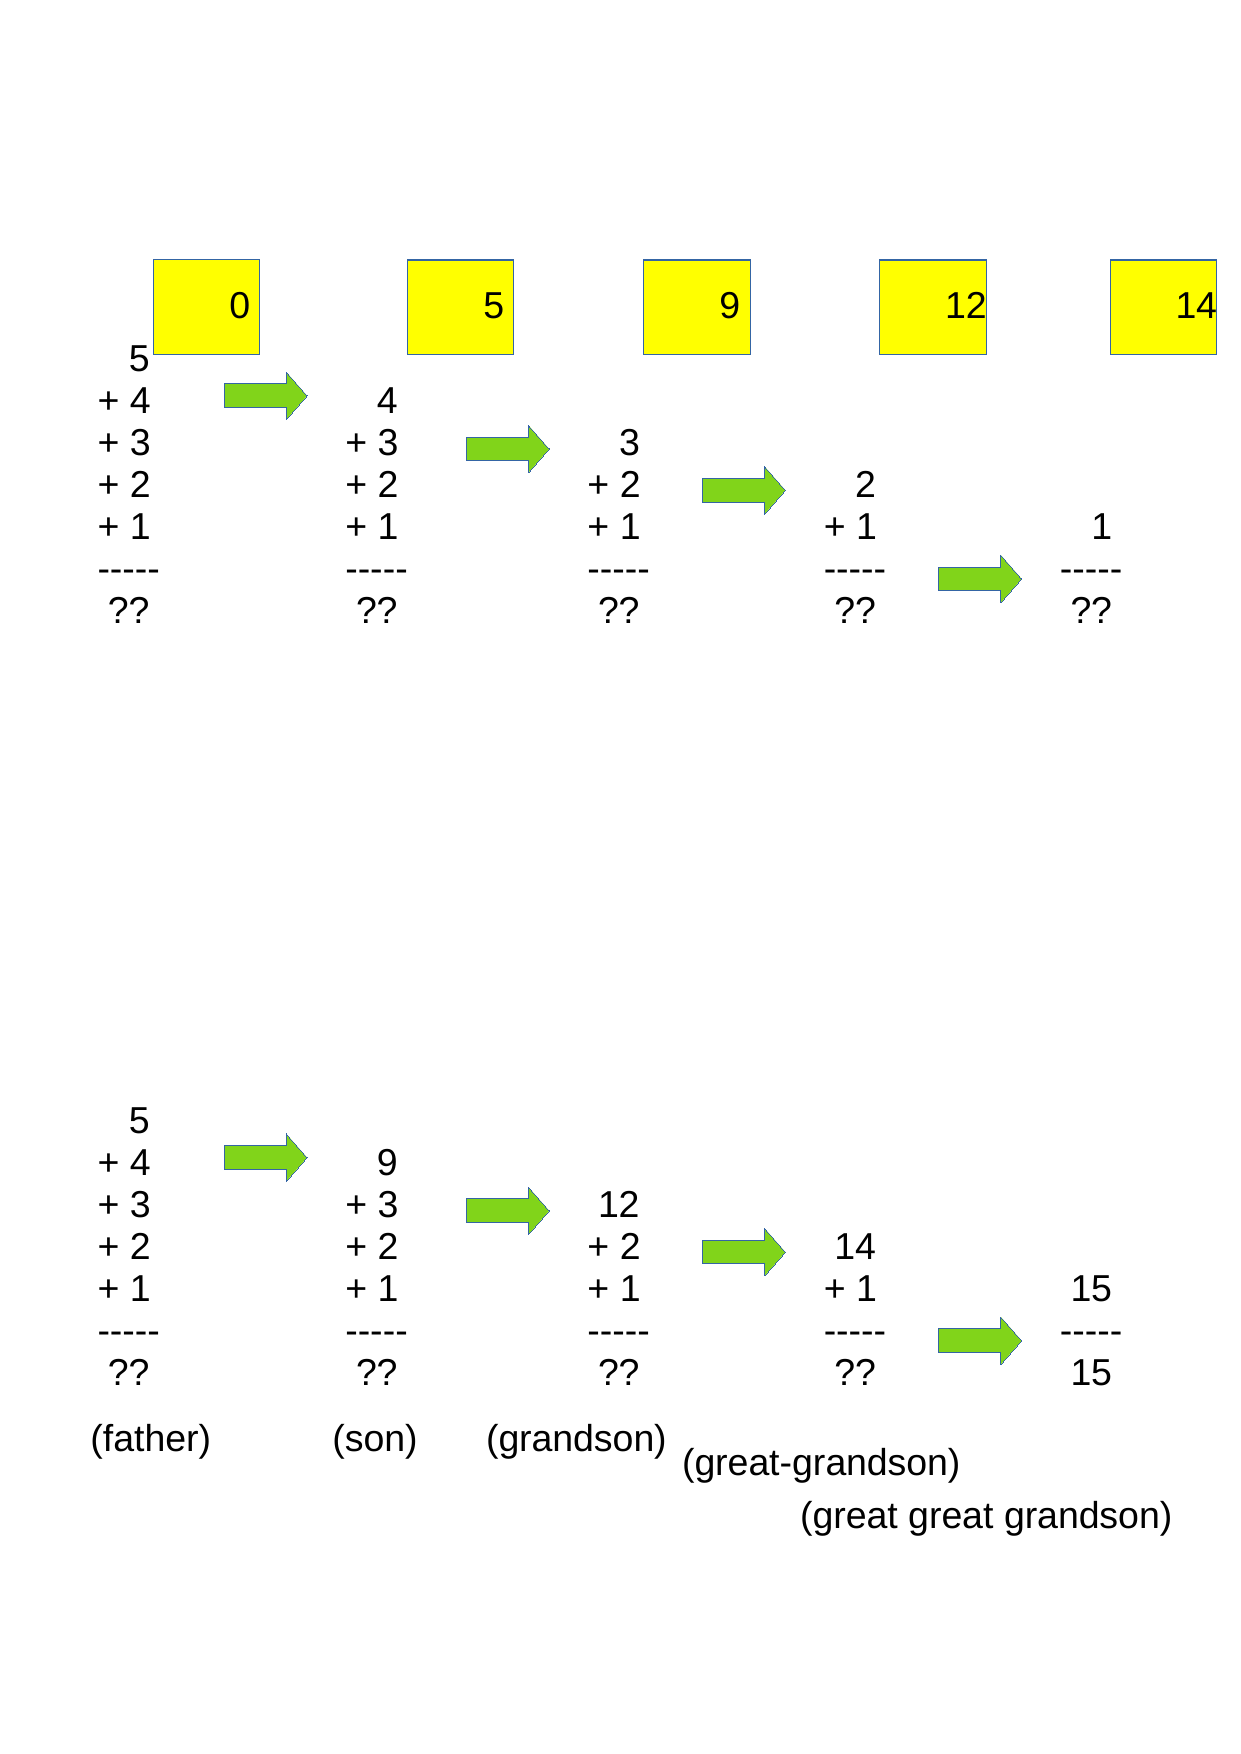

0
 0
 0
 0
 0
 0
 5
 9
 12
 14
 5
+ 4
+ 3
+ 2
+ 1
-----
 ??
 4
+ 3
+ 2
+ 1
-----
 ??
 3
+ 2
+ 1
-----
 ??
 2
+ 1
-----
 ??
 1 -----
 ??
 5
+ 4
+ 3
+ 2
+ 1
-----
 ??
 9
+ 3
+ 2
+ 1
-----
 ??
 12
+ 2
+ 1
-----
 ??
 14
+ 1
-----
 ??
 15
-----
 15
(father)
(son)
(grandson)
(great-grandson)
(great great grandson)